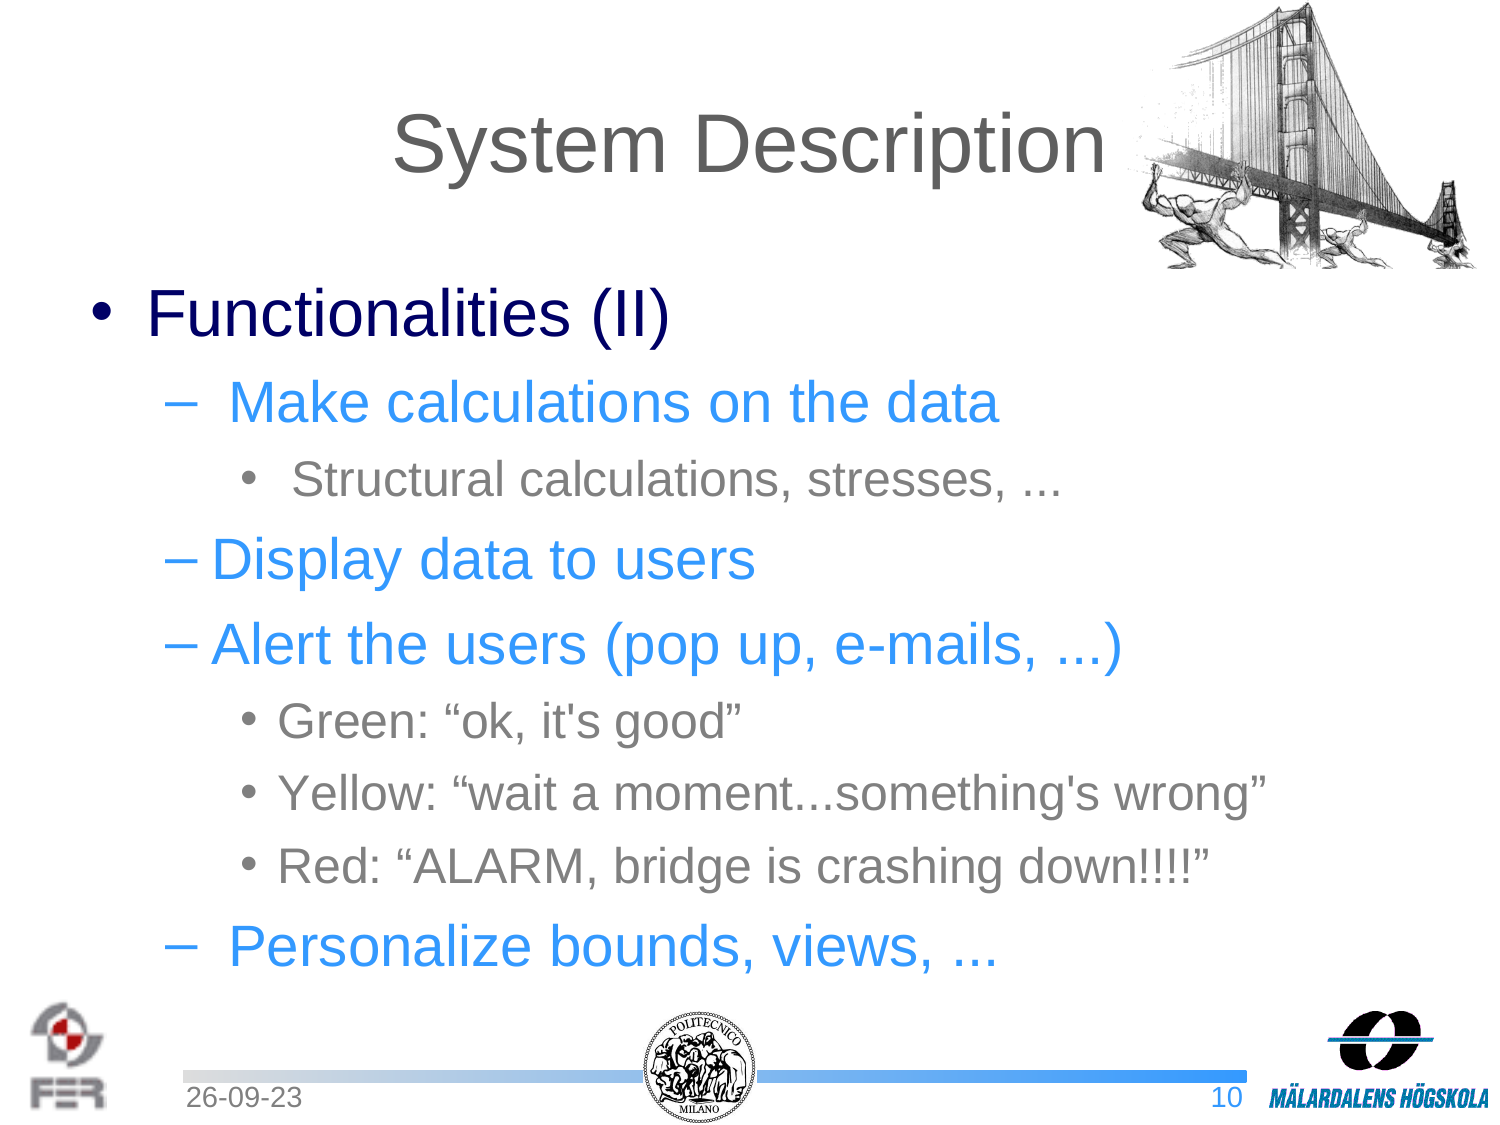

# System Description
Functionalities (II)
 Make calculations on the data
 Structural calculations, stresses, ...
Display data to users
Alert the users (pop up, e-mails, ...)
Green: “ok, it's good”
Yellow: “wait a moment...something's wrong”
Red: “ALARM, bridge is crashing down!!!!”
 Personalize bounds, views, ...
26-08-21